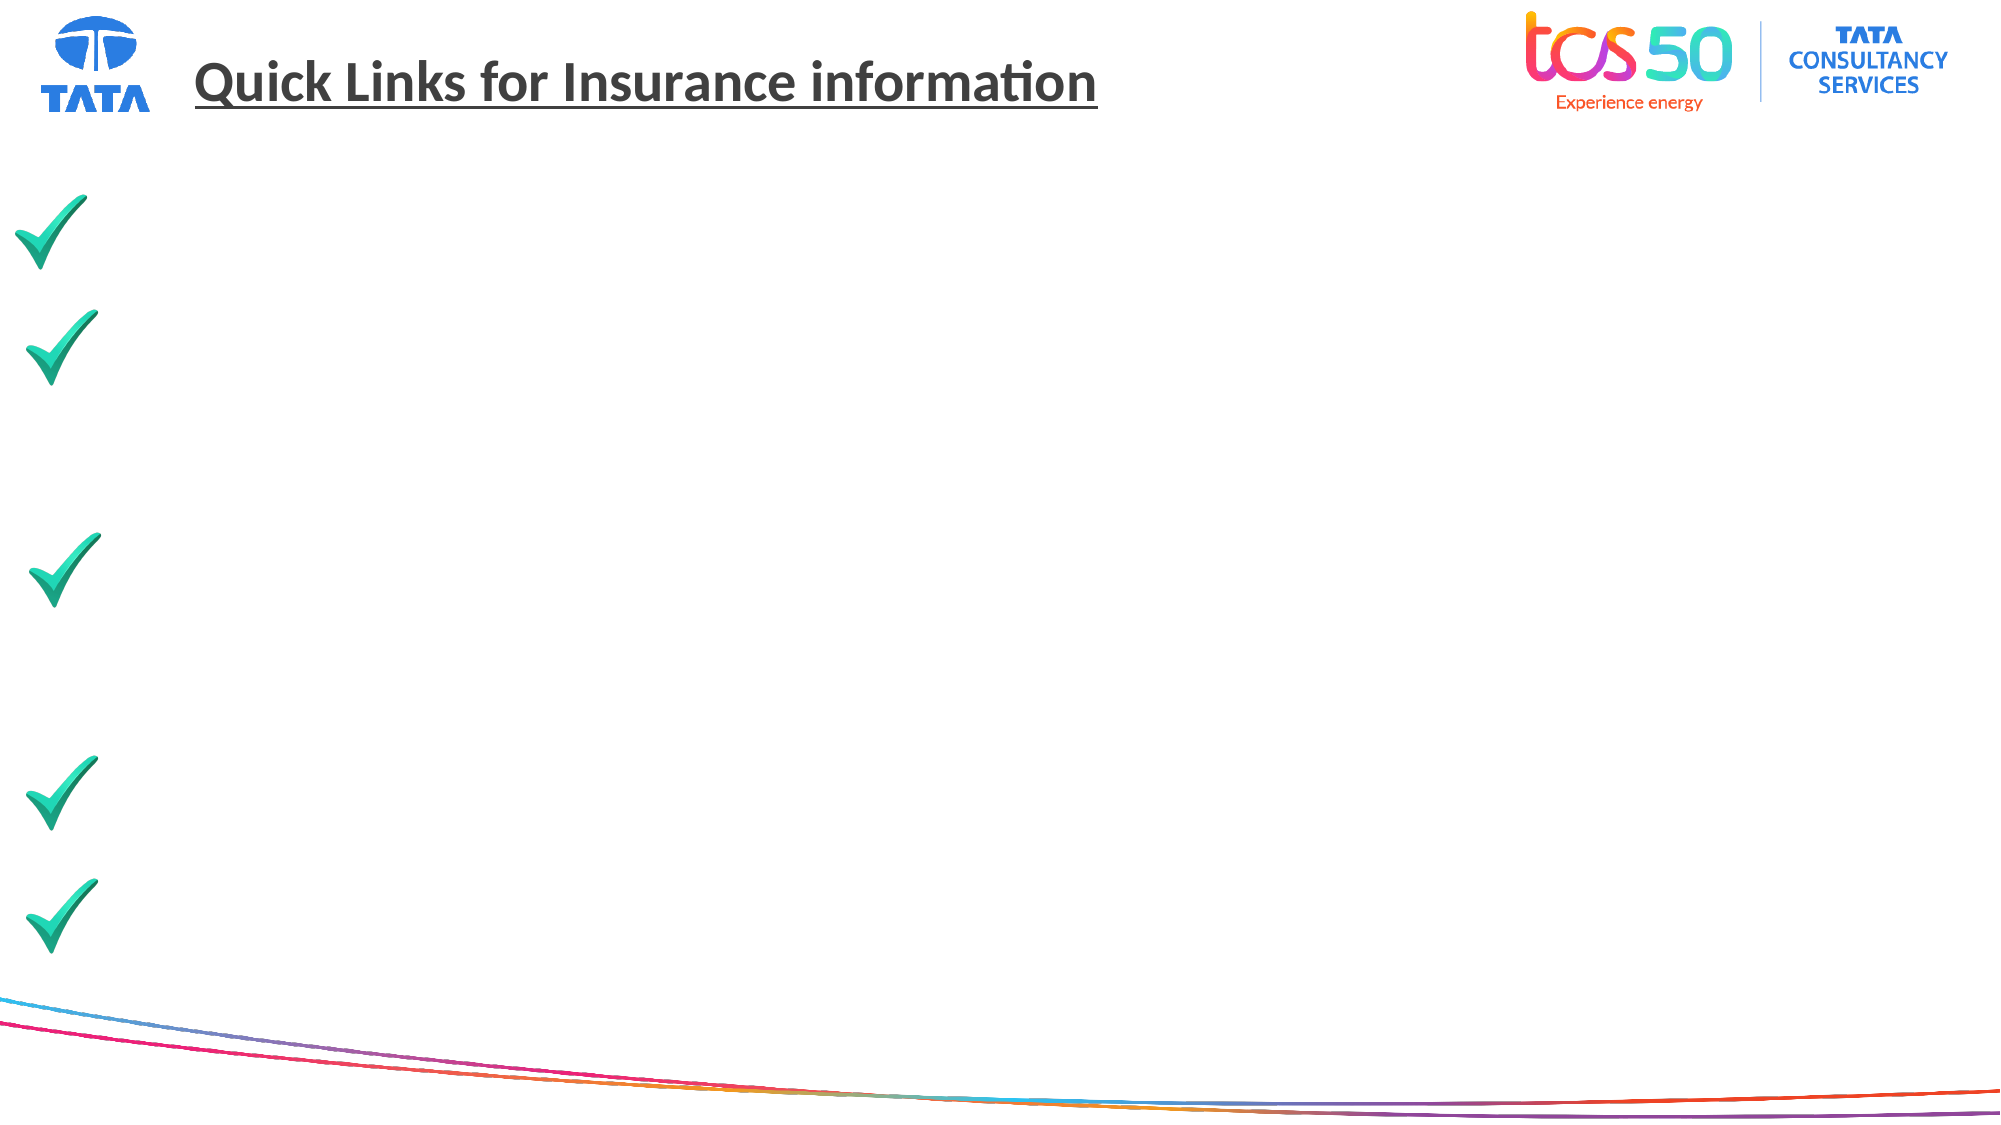

# Quick Links for Insurance information
Optional Term Life, AD&D and Critical Illness Coverage (ExtensiA) insurance provide employees with additional coverage to protect themselves and their families in the event of any unexpected events. If you apply within the 31 days following your eligibility to these benefits, you can obtain certain coverage amount without evidence of insurability. Dependent children can be added ONLY within the 31 day eligibility period. Please call iA customer service (1-877-422-6487) and select ExtensiA option or refer to the documents uploaded on Knowmax for enrolment details
Premiums towards the TCS group coverage will be determined by your level of coverage and deducted in each payroll.
The premium relating to additional or increased insurance becoming effective during a month shall be charged from the first day of the month following the date such insurance becomes effective. However, if the insurance becomes effective on the First Day of a month, the premium charge for the insurance shall commence on that day. The premium relating to insurance reducing or discontinuing during a month shall cease at the end of the month in which the insurance reduces or discontinues. However, if the insurance should reduce or discontinue on the first day of the month, the premium charge for the reduced or discontinued insurance shall cease on that day.
or Menu > Applications > Employee Services > Help & Support > TCS Global Helpdesk > Ultimatix Services / CR Tool > Launch > Raise New Ultimatix Ticket > Select Category: Ultimatix Services > Type Issue Description > Select Type: Canada Payroll > Select Item: Canada – Insurance.
Enrolment in Mandatory health Insurance Plan in Canada –
or Menu > Applications > Employee Services > Help & Support > TCS Global Helpdesk > Ultimatix Services / CR Tool > Launch > Raise New Ultimatix Ticket > Select Category: Ultimatix Services > Type Issue Description > Select Type: Canada Payroll > Select Item: Canada – Insurance.
Change in coverage - Any changes or updates to your dependent status (including adding or removing dependents) can be made by submitting a change request form to the Canada Insurance team within 31 days of the event##.
or Menu > Applications > Employee Services > Help & Support > TCS Global Helpdesk > Ultimatix Services / CR Tool > Launch > Raise New Ultimatix Ticket > Select Category: Ultimatix Services > Type Issue Description > Select Type: Canada Payroll > Select Item: Canada – Insurance. ## Coverage maybe declined or restricted for late enrolment/changes made to your coverage documents.
Links for Insurance Documents
1 Change Request Form or Menu > Applications > Employee Services > Help & Support > TCS Global Helpdesk > Ultimatix Services / CR Tool > Launch > Raise New Ultimatix Ticket > Select Category: Ultimatix Services > Type Issue Description > Select Type: Canada Payroll > Select Item: Canada – Insurance.
2Important Insurance Information & Canada Benefits Summary - Ultimatix/Learning and Collaboration/ Knowmax/My HR/NorthAmericas/Canada/Health Safety & Wellness/Health & Insurance